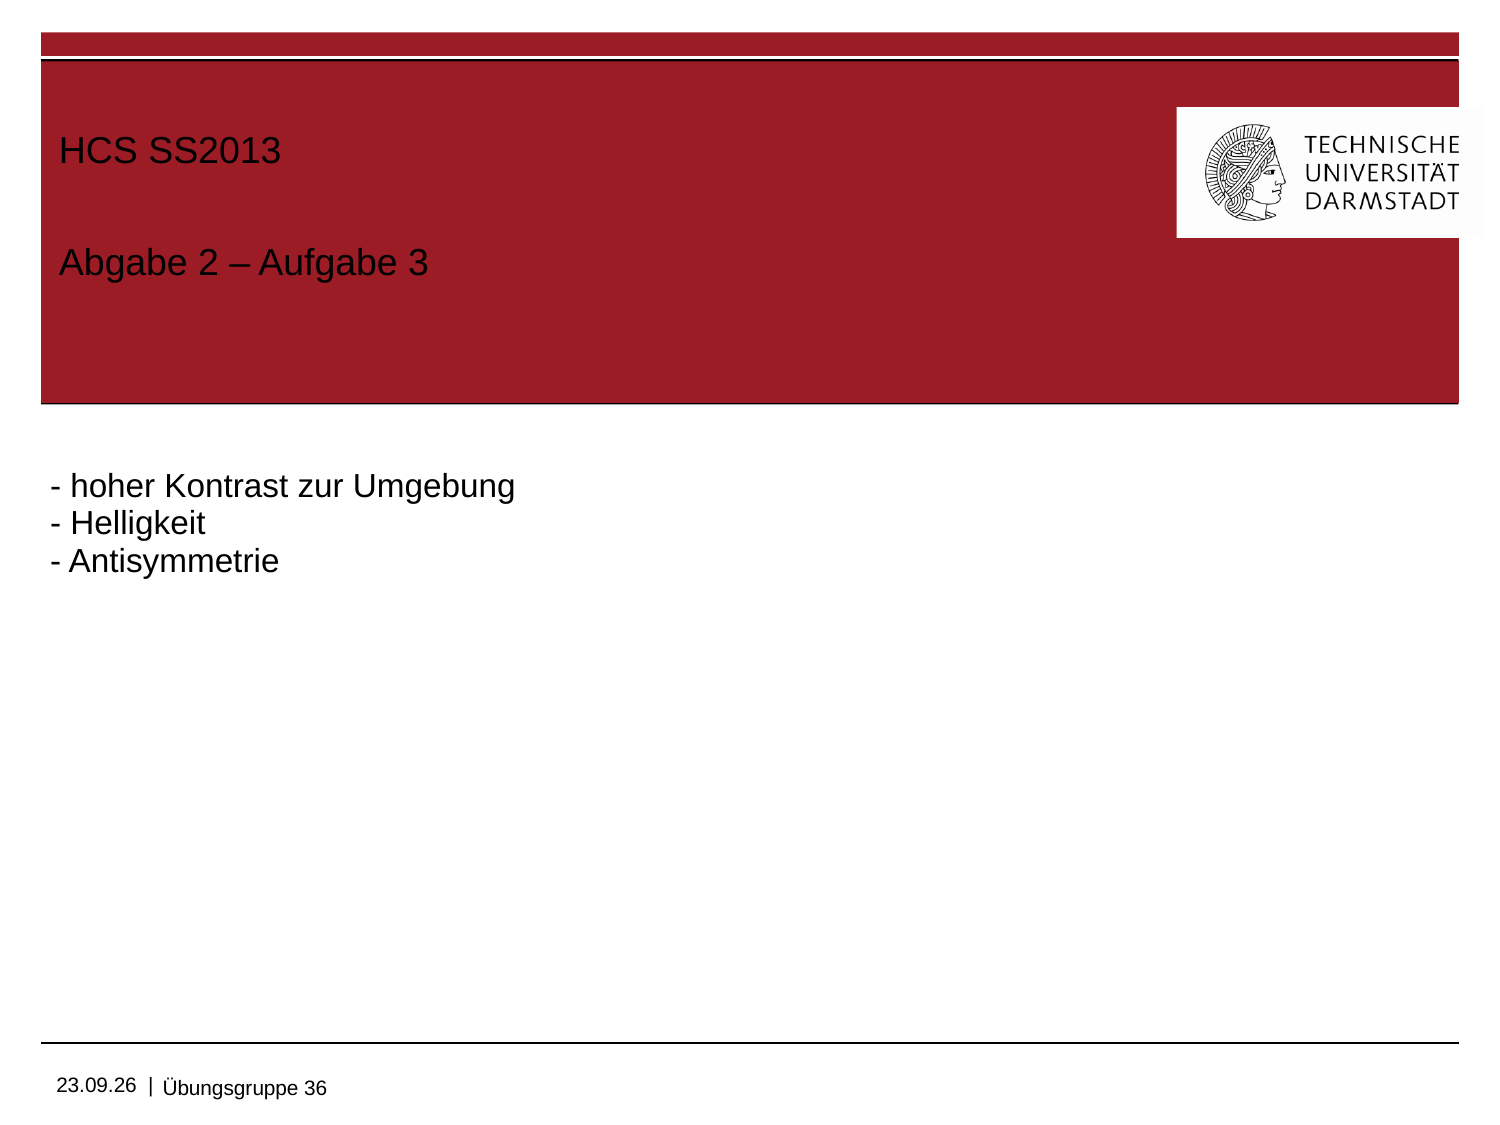

HCS SS2013
# Abgabe 2 – Aufgabe 3
- hoher Kontrast zur Umgebung
- Helligkeit
- Antisymmetrie
Übungsgruppe 36